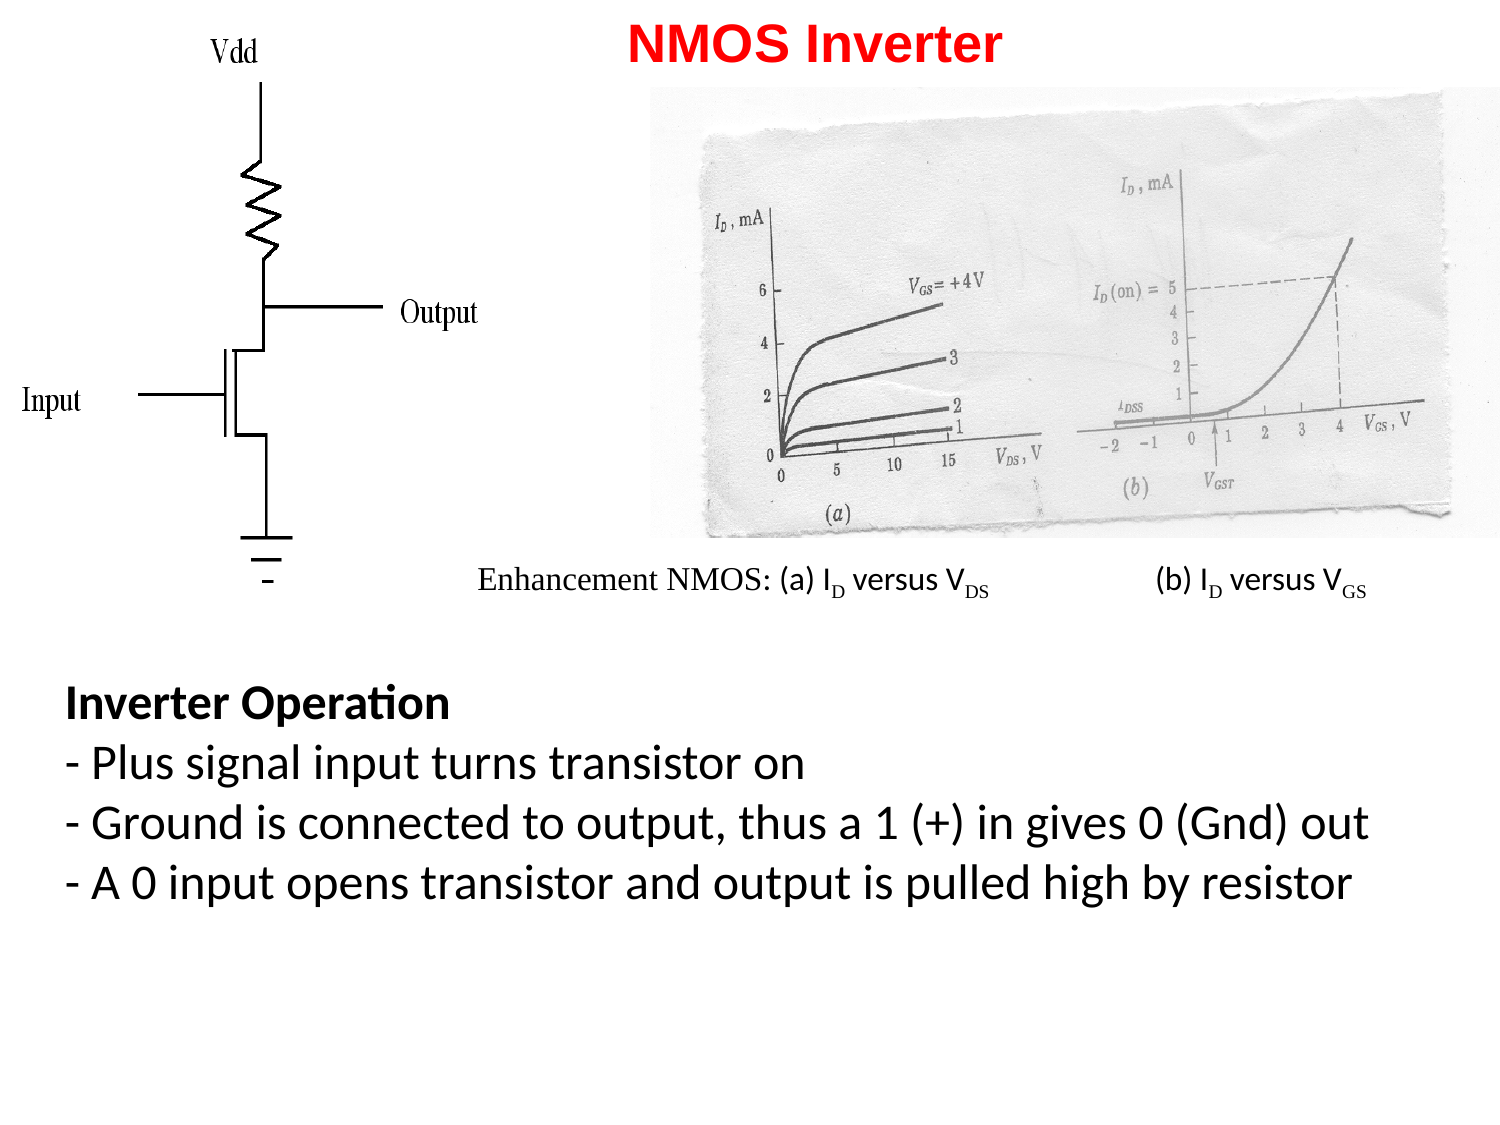

NMOS Inverter
Enhancement NMOS: (a) ID versus VDS 	 (b) ID versus VGS
Inverter Operation
- Plus signal input turns transistor on
- Ground is connected to output, thus a 1 (+) in gives 0 (Gnd) out
- A 0 input opens transistor and output is pulled high by resistor